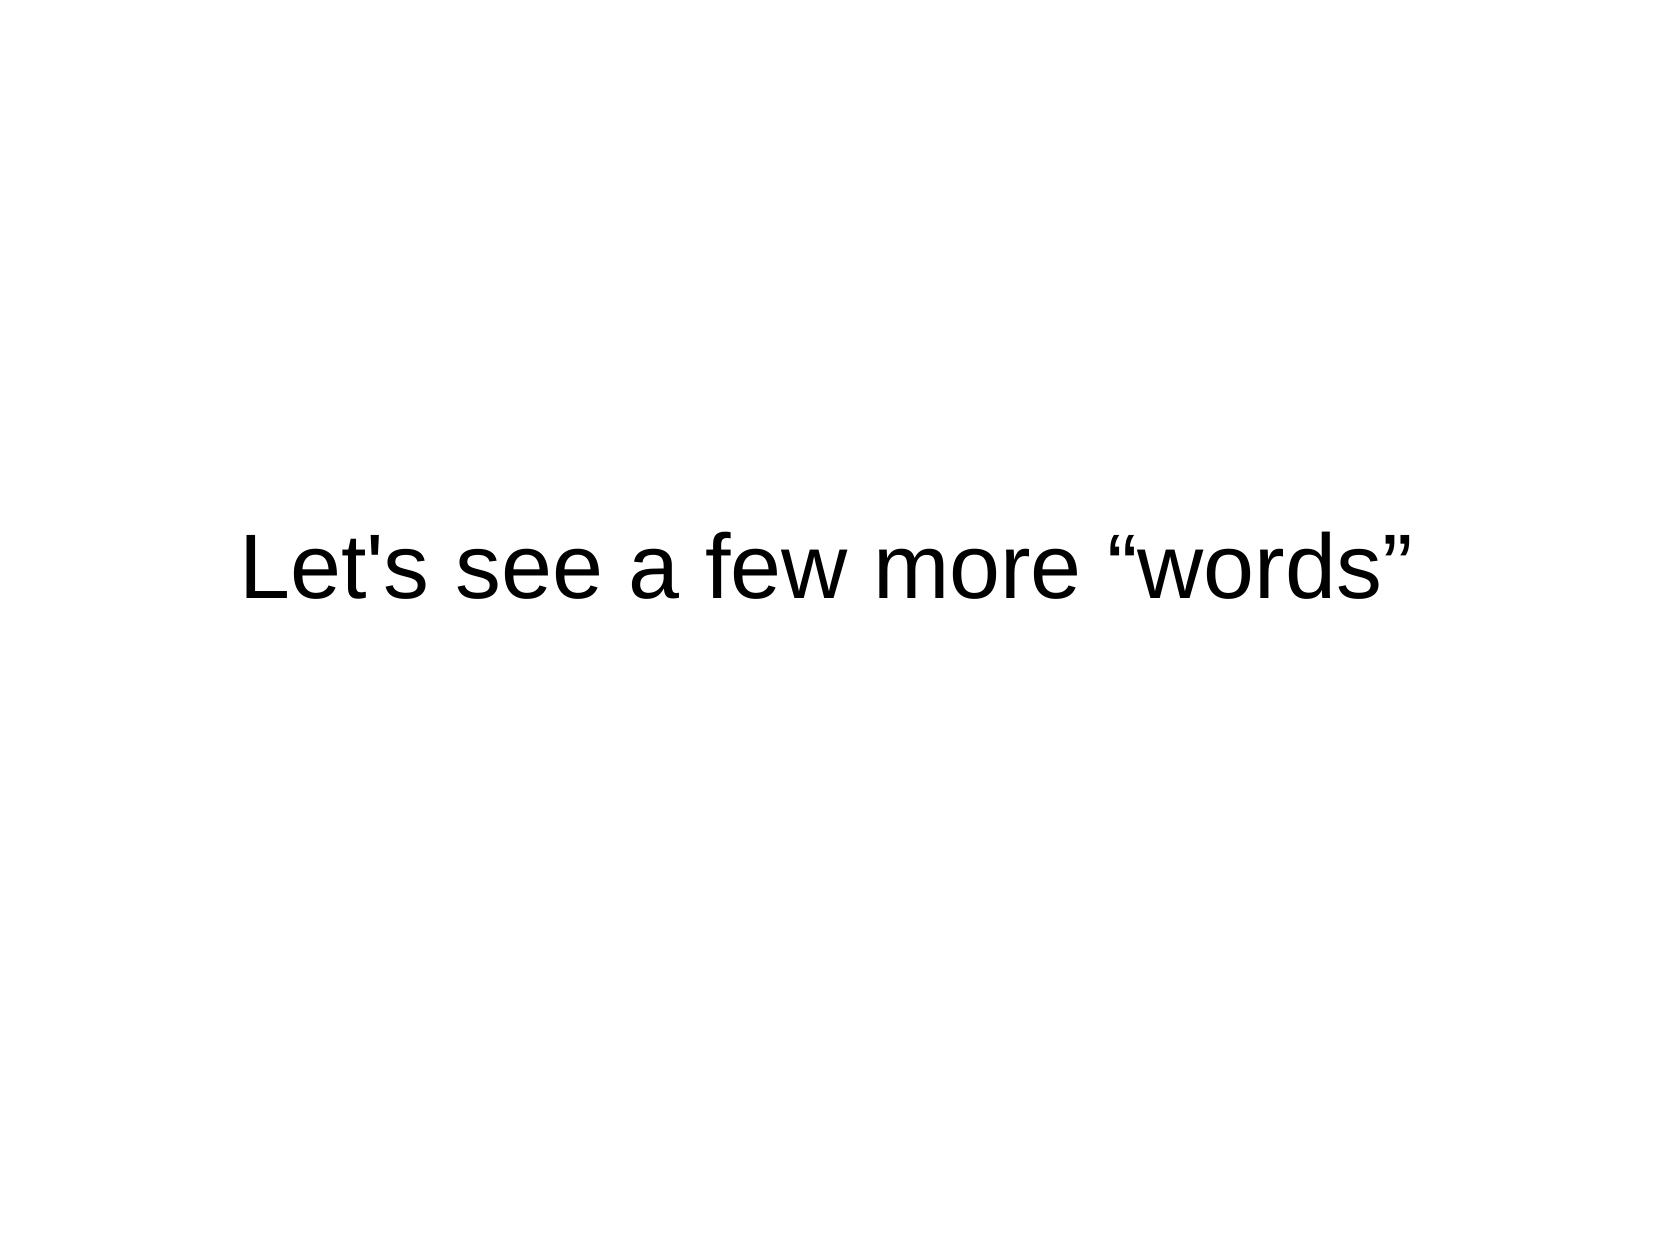

# Let's see a few more “words”